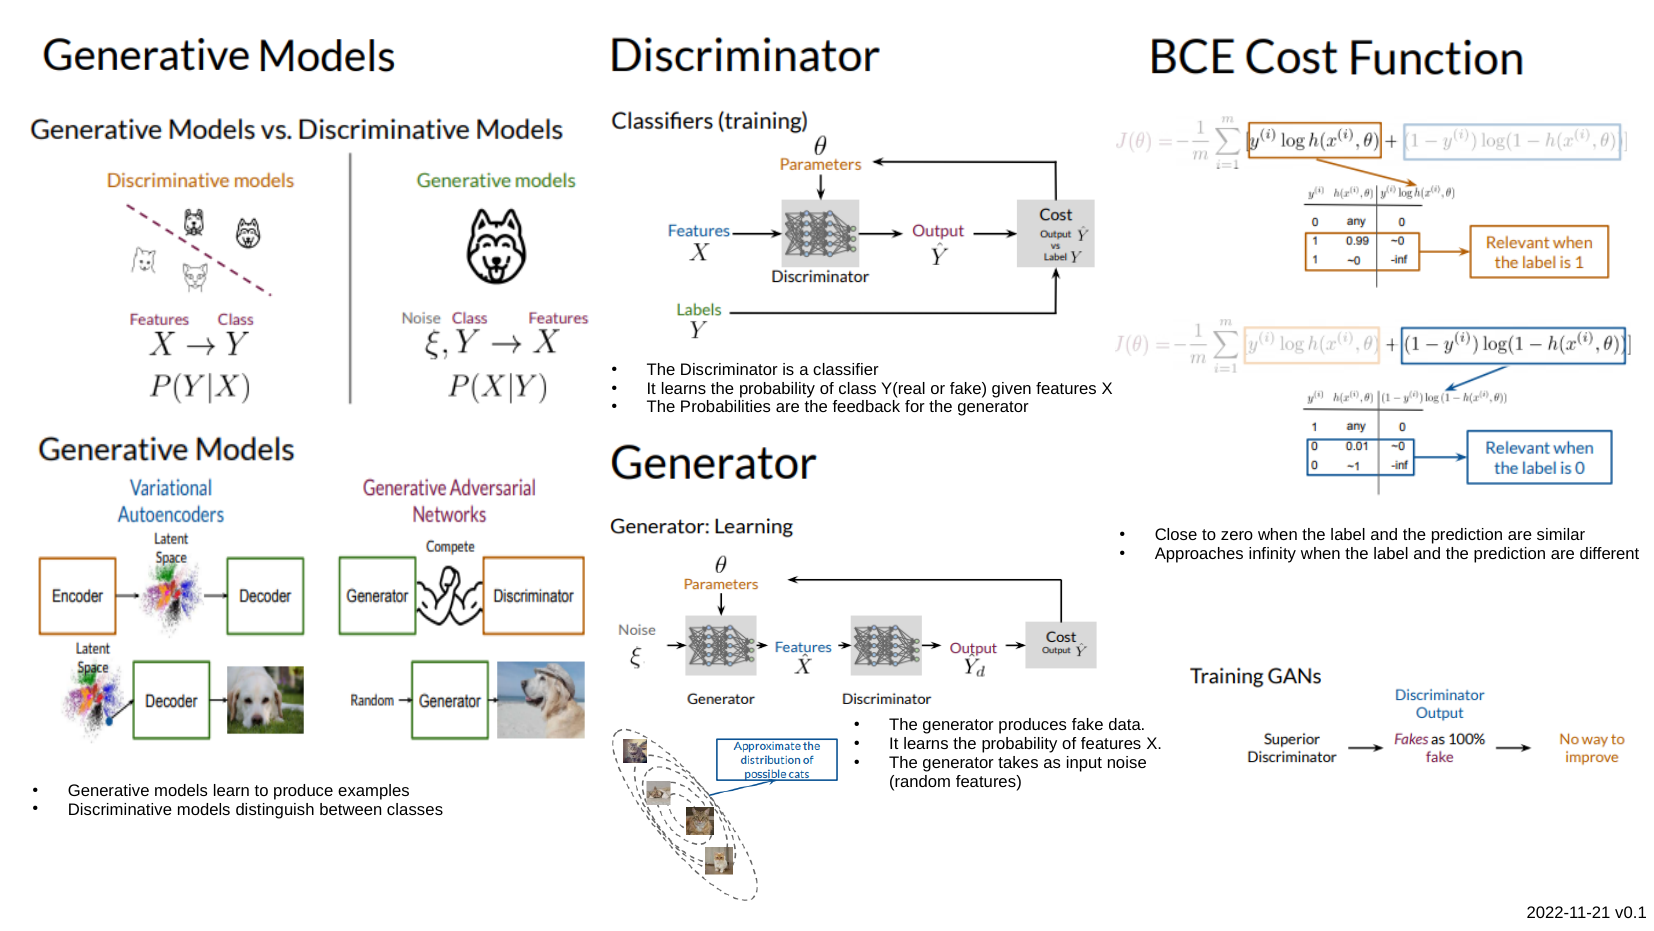

The Discriminator is a classifier
It learns the probability of class Y(real or fake) given features X
The Probabilities are the feedback for the generator
Close to zero when the label and the prediction are similar
Approaches infinity when the label and the prediction are different
The generator produces fake data.
It learns the probability of features X.
The generator takes as input noise
(random features)
Generative models learn to produce examples
Discriminative models distinguish between classes
2022-11-21 v0.1